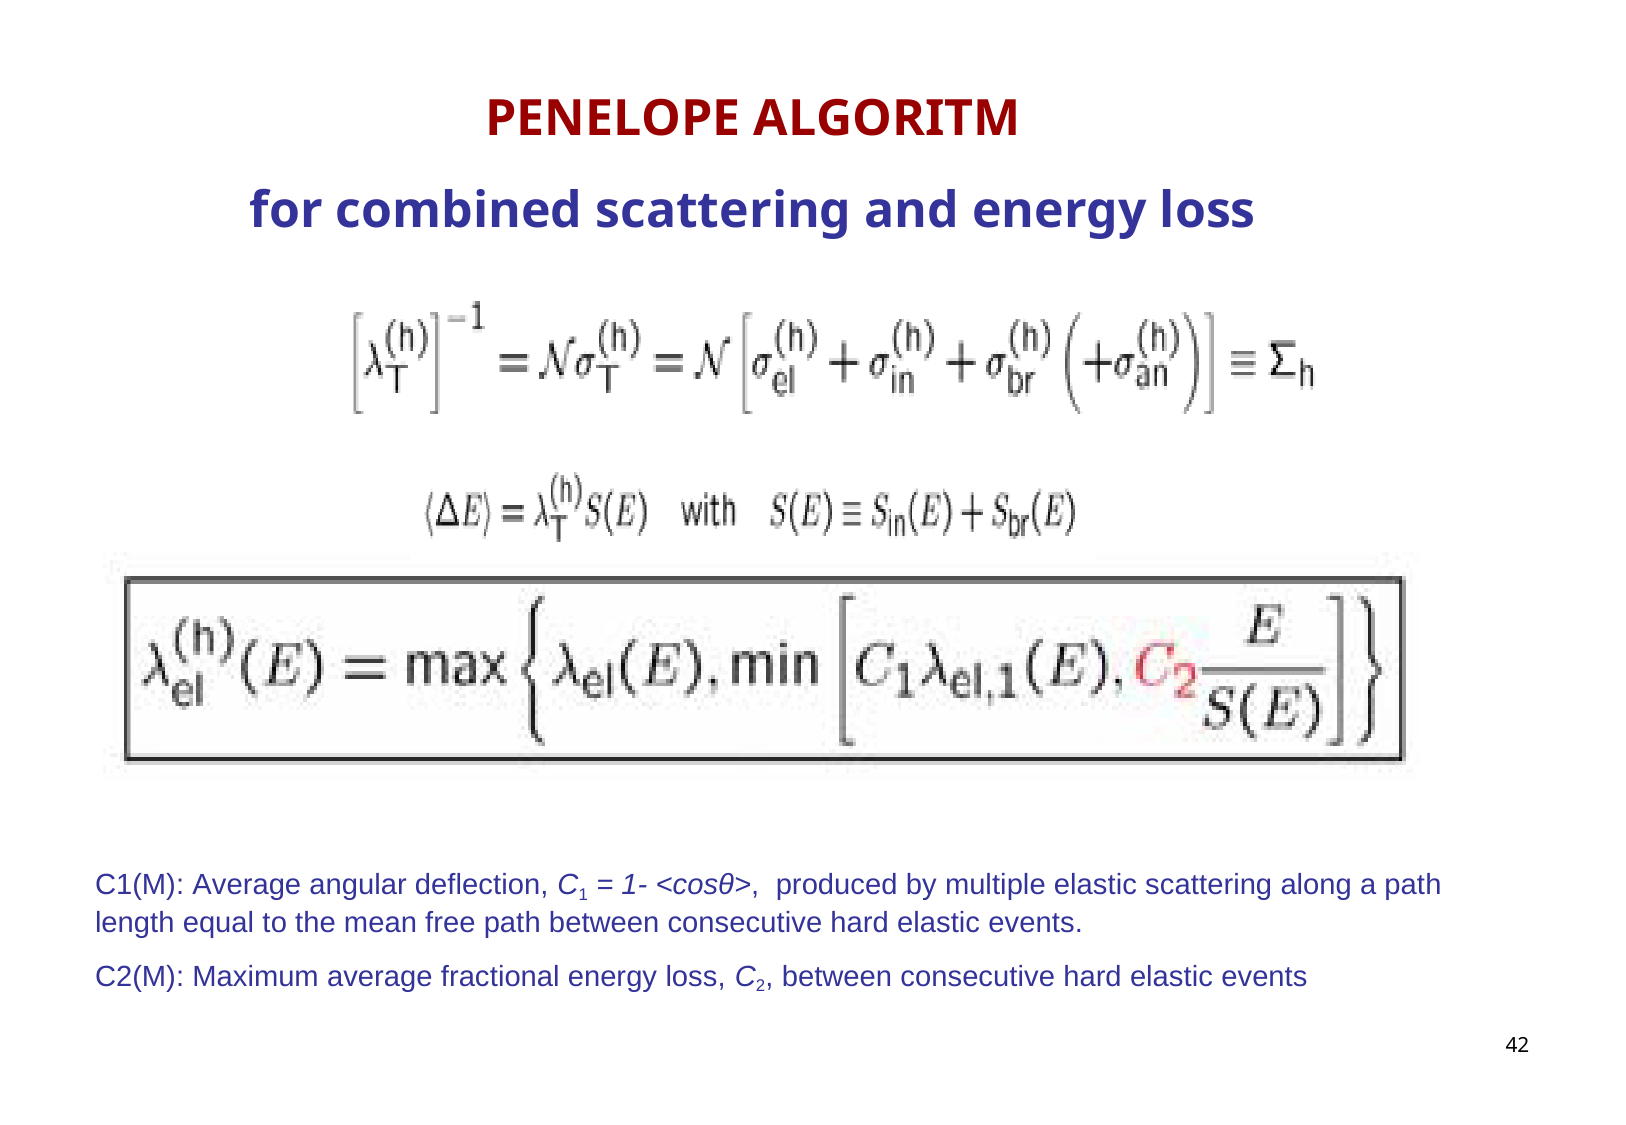

PENELOPE ALGORITM
for combined scattering and energy loss
C1(M): Average angular deflection, C1 = 1- <cosθ>, produced by multiple elastic scattering along a path length equal to the mean free path between consecutive hard elastic events.
C2(M): Maximum average fractional energy loss, C2, between consecutive hard elastic events
42